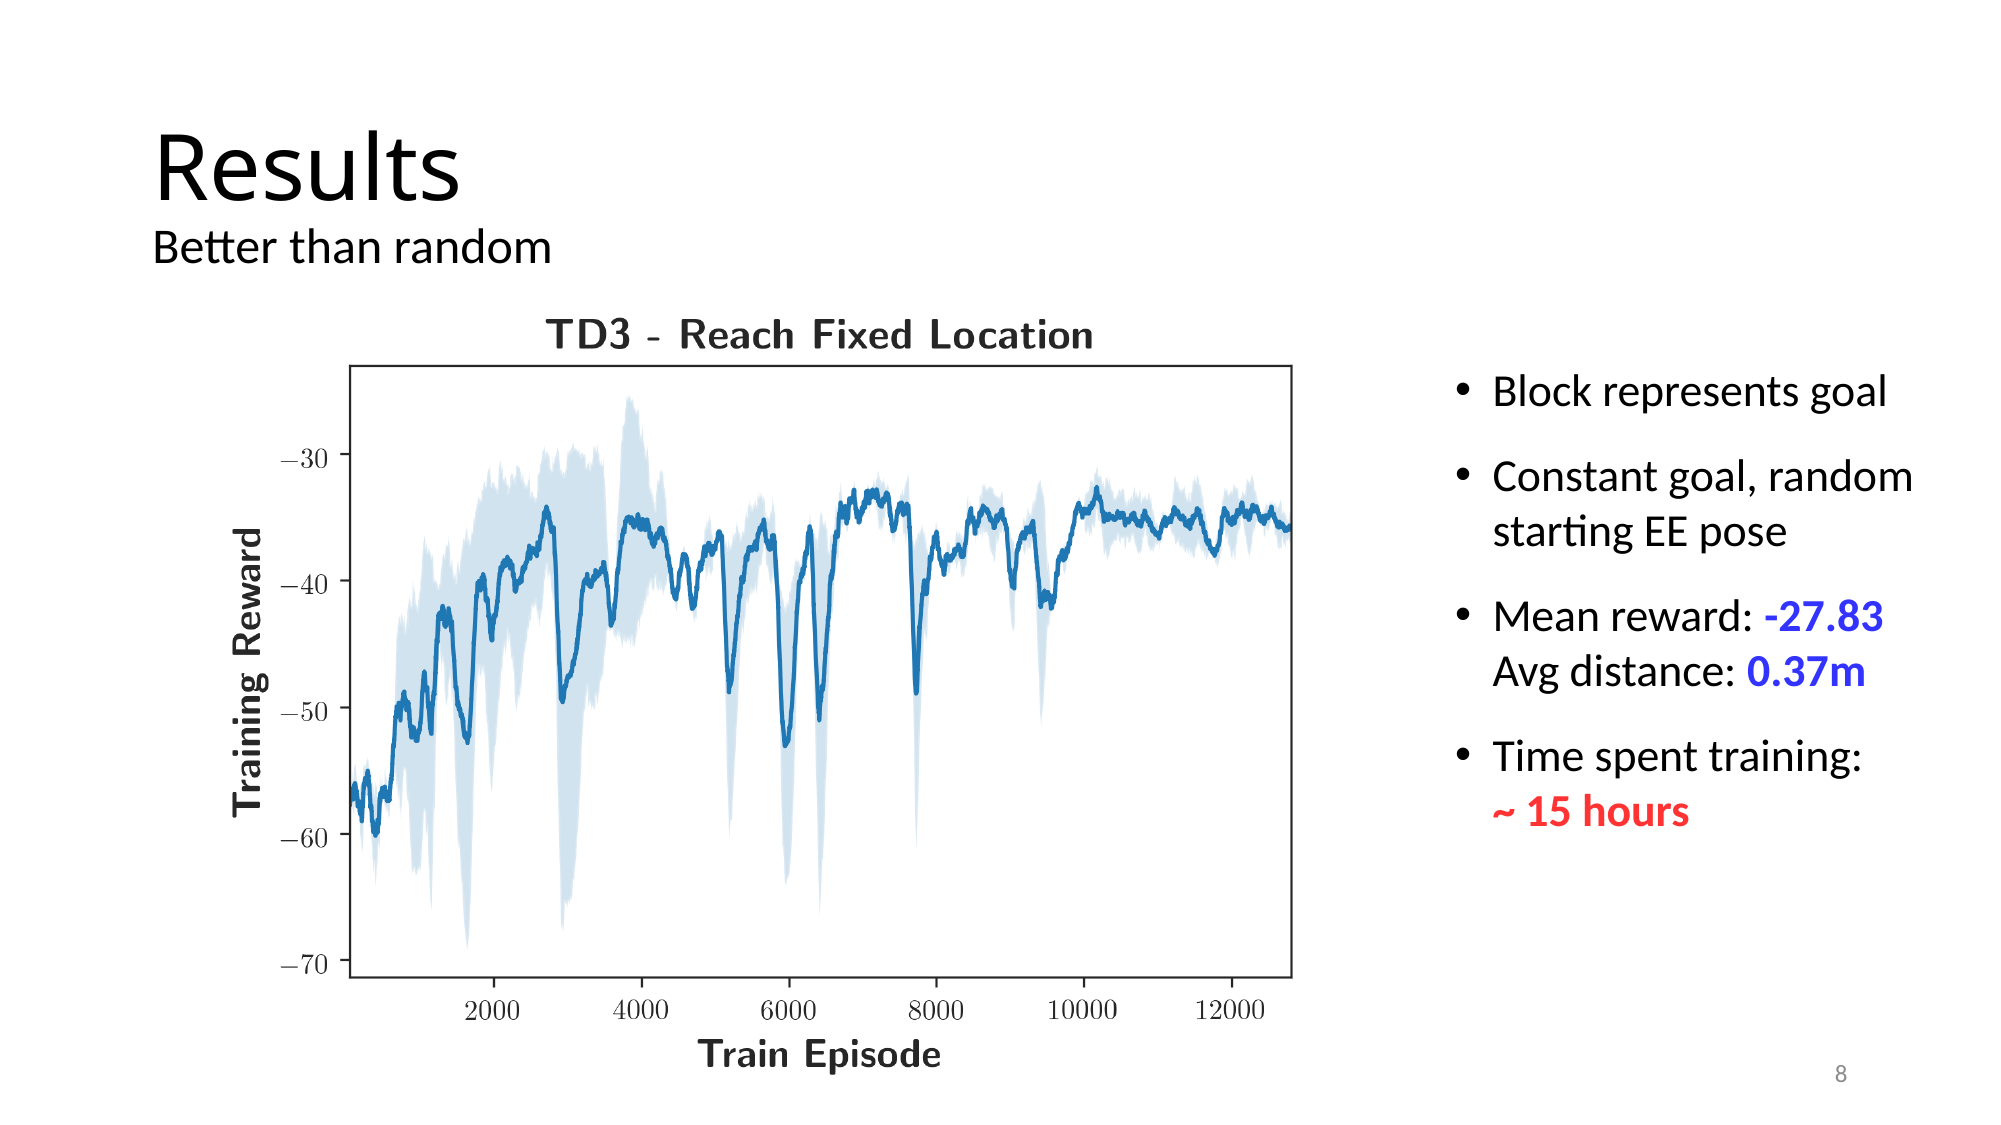

# Results Better than random
Block represents goal
Constant goal, random starting EE pose
Mean reward: -27.83
Avg distance: 0.37m
Time spent training:
~ 15 hours